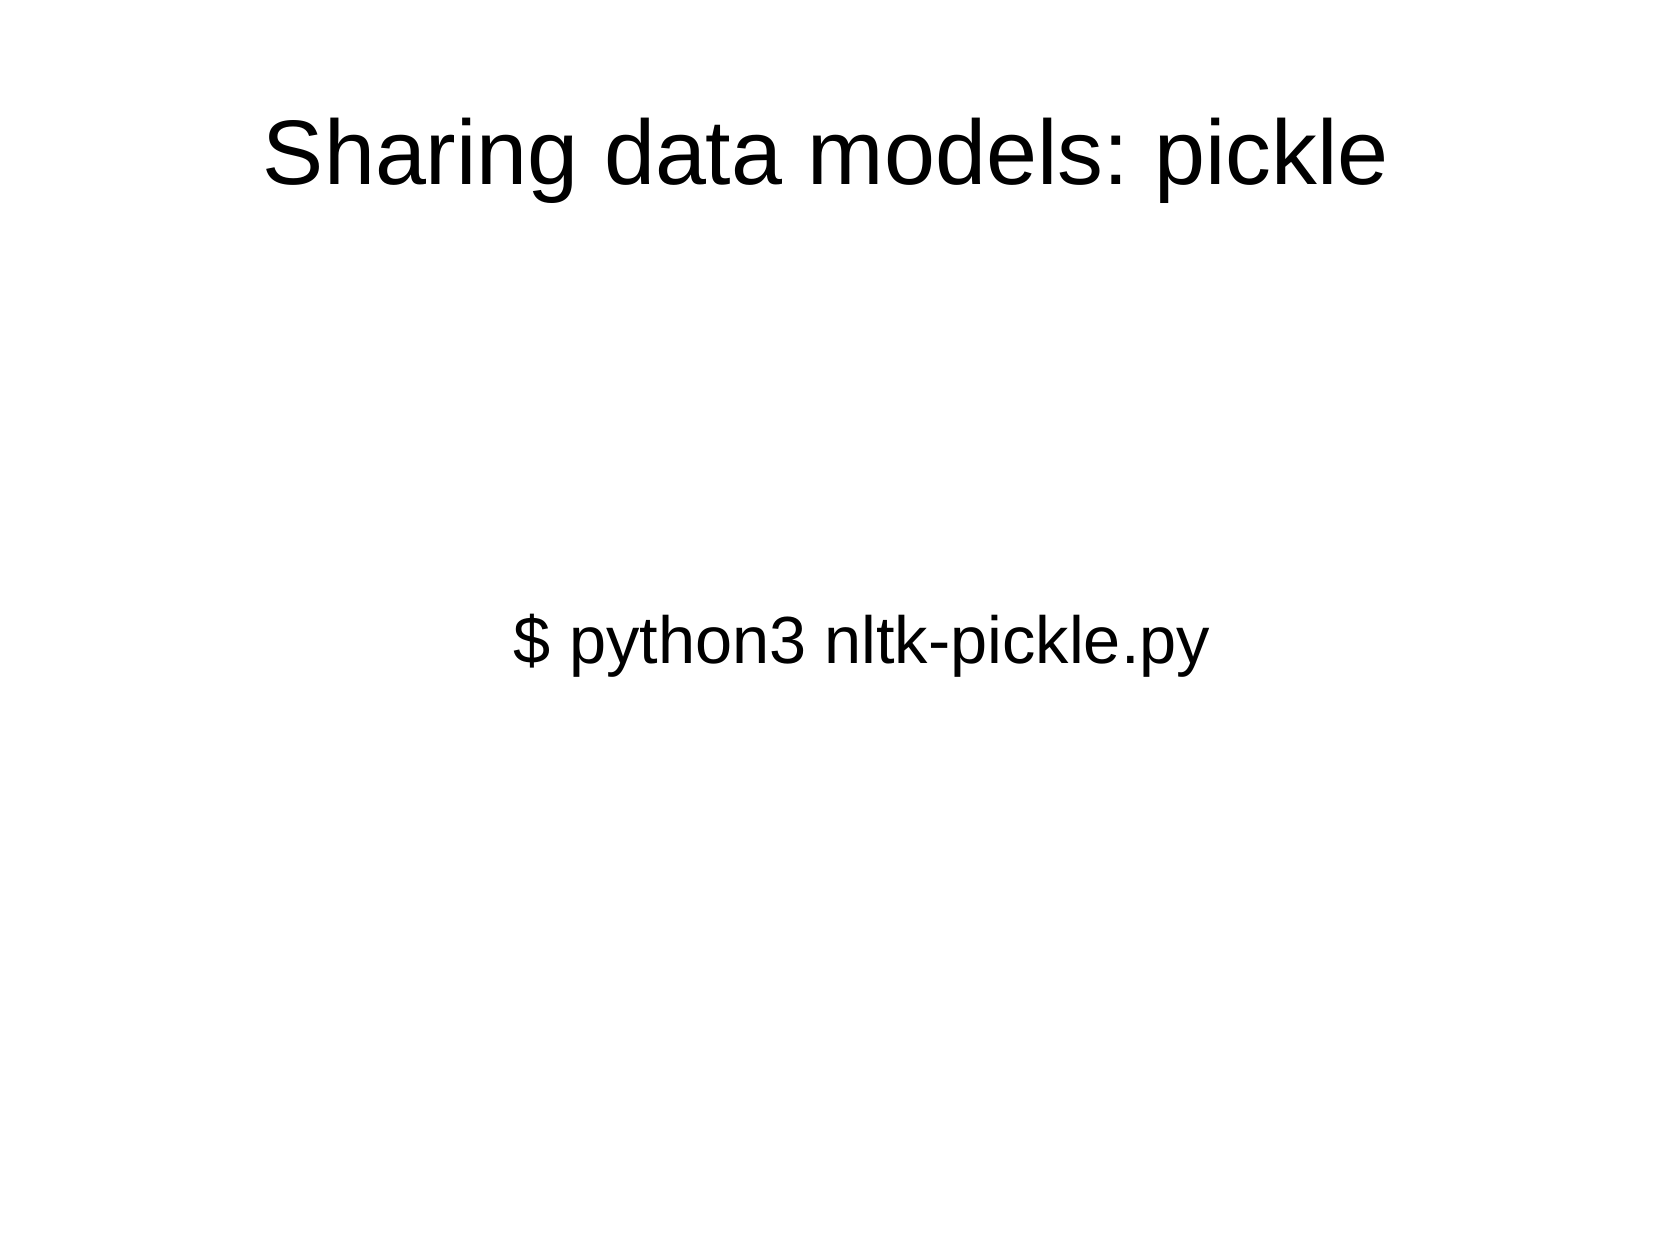

# Sharing data models: pickle
$ python3 nltk-pickle.py